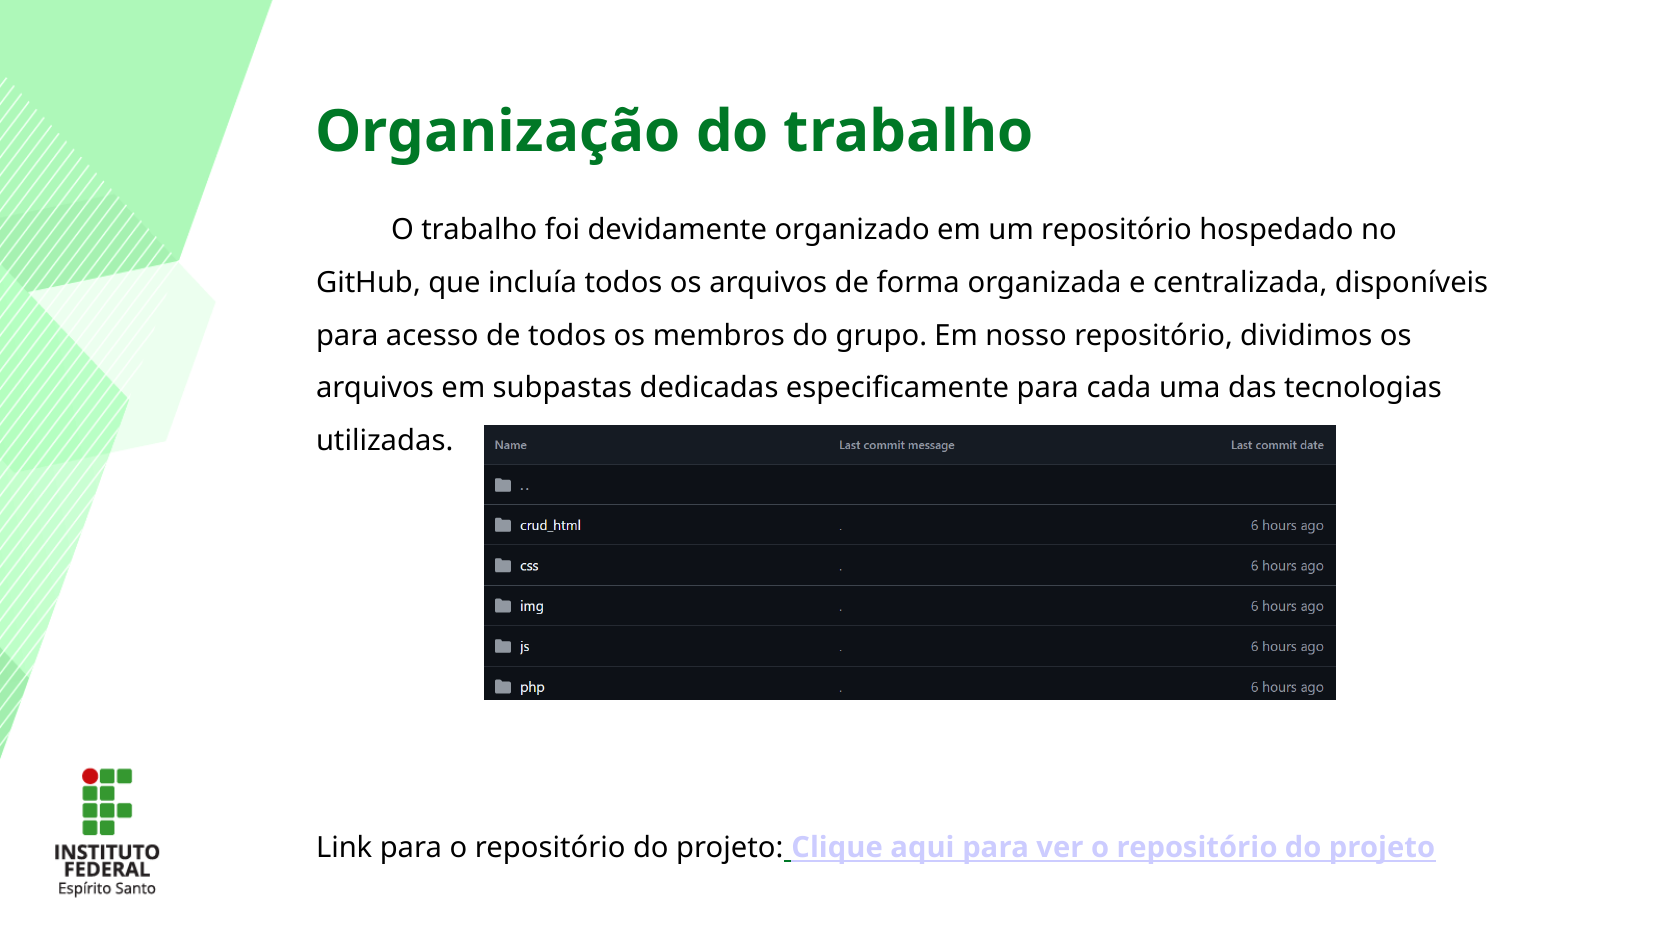

Organização do trabalho
O trabalho foi devidamente organizado em um repositório hospedado no GitHub, que incluía todos os arquivos de forma organizada e centralizada, disponíveis para acesso de todos os membros do grupo. Em nosso repositório, dividimos os arquivos em subpastas dedicadas especificamente para cada uma das tecnologias utilizadas.
Link para o repositório do projeto: Clique aqui para ver o repositório do projeto